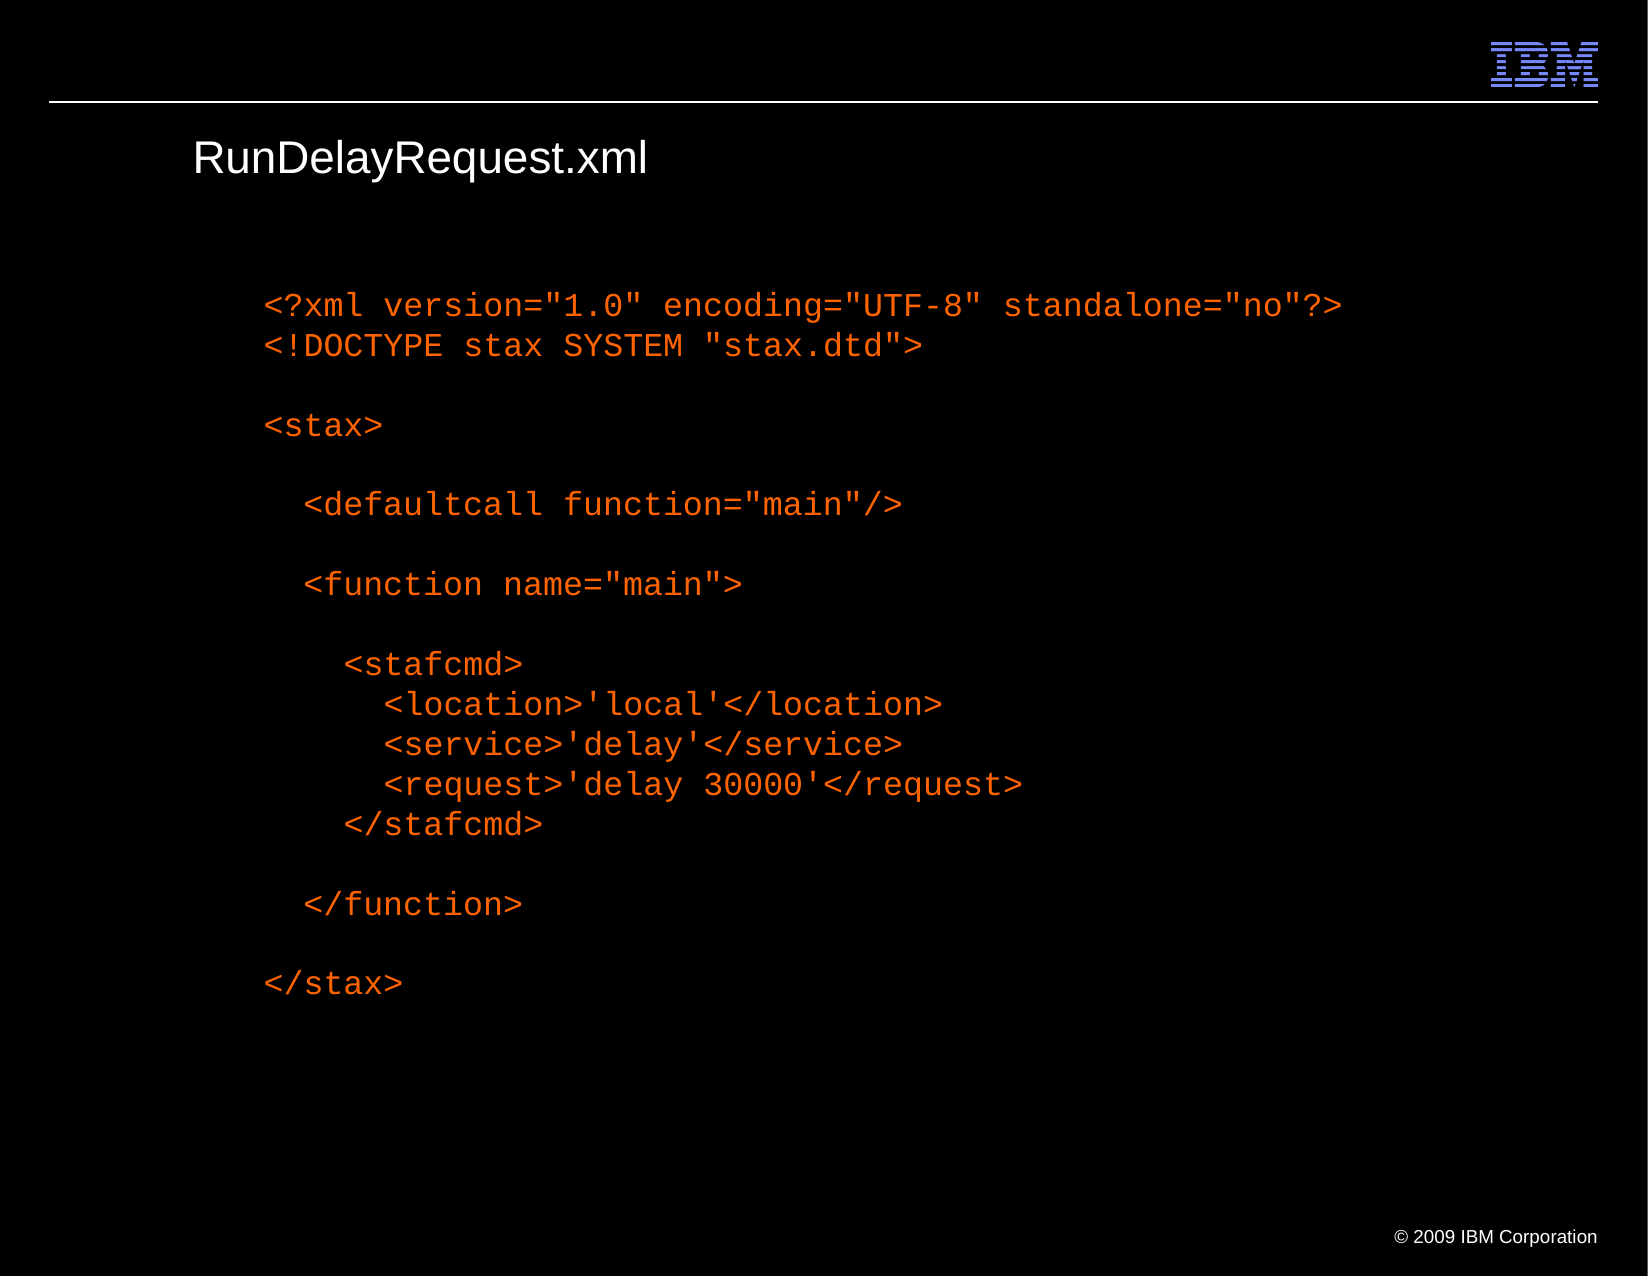

# RunDelayRequest.xml
<?xml version="1.0" encoding="UTF-8" standalone="no"?>
<!DOCTYPE stax SYSTEM "stax.dtd">
<stax>
 <defaultcall function="main"/>
 <function name="main">
 <stafcmd>
 <location>'local'</location>
 <service>'delay'</service>
 <request>'delay 30000'</request>
 </stafcmd>
 </function>
</stax>